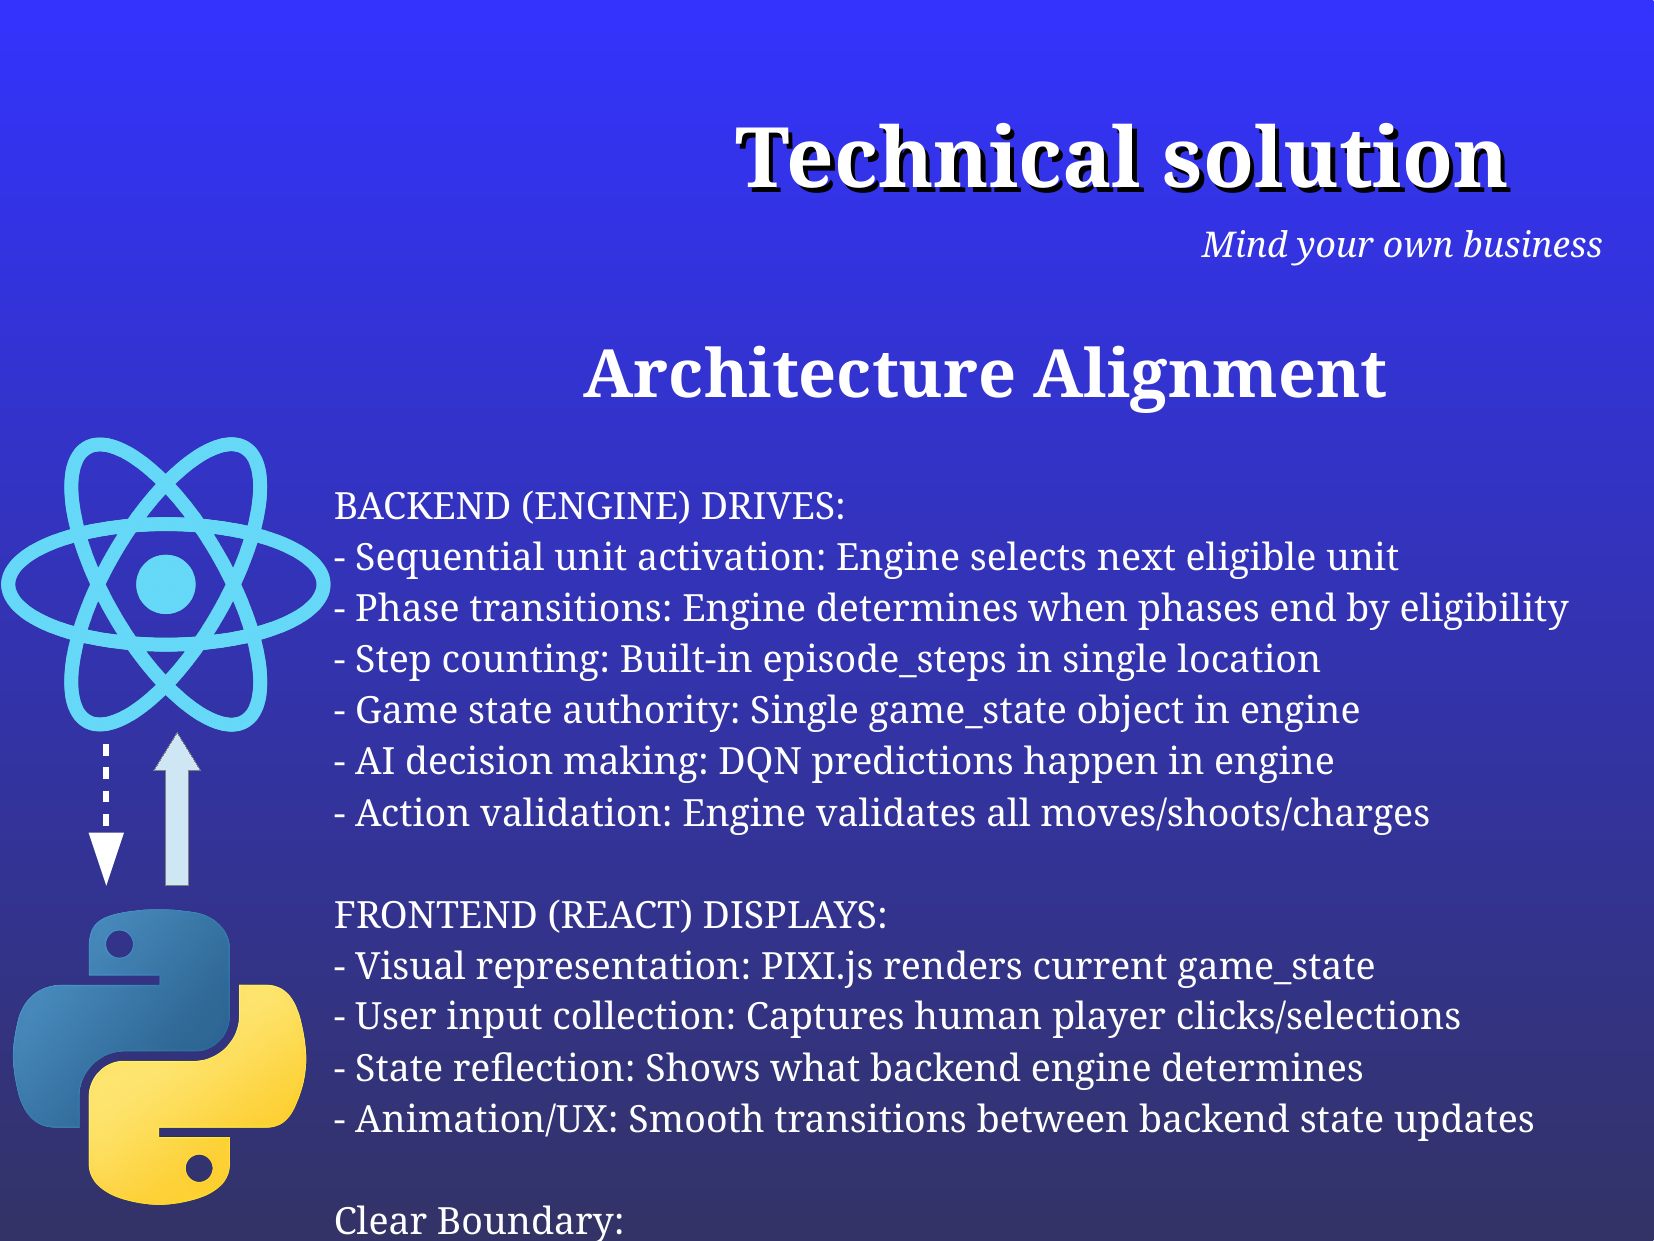

Technical solution
Mind your own business
Architecture Alignment
BACKEND (ENGINE) DRIVES:
- Sequential unit activation: Engine selects next eligible unit
- Phase transitions: Engine determines when phases end by eligibility
- Step counting: Built-in episode_steps in single location
- Game state authority: Single game_state object in engine
- AI decision making: DQN predictions happen in engine
- Action validation: Engine validates all moves/shoots/charges
FRONTEND (REACT) DISPLAYS:
- Visual representation: PIXI.js renders current game_state
- User input collection: Captures human player clicks/selections
- State reflection: Shows what backend engine determines
- Animation/UX: Smooth transitions between backend state updates
Clear Boundary:
Backend Engine drives ALL game logic → Frontend displays current state only